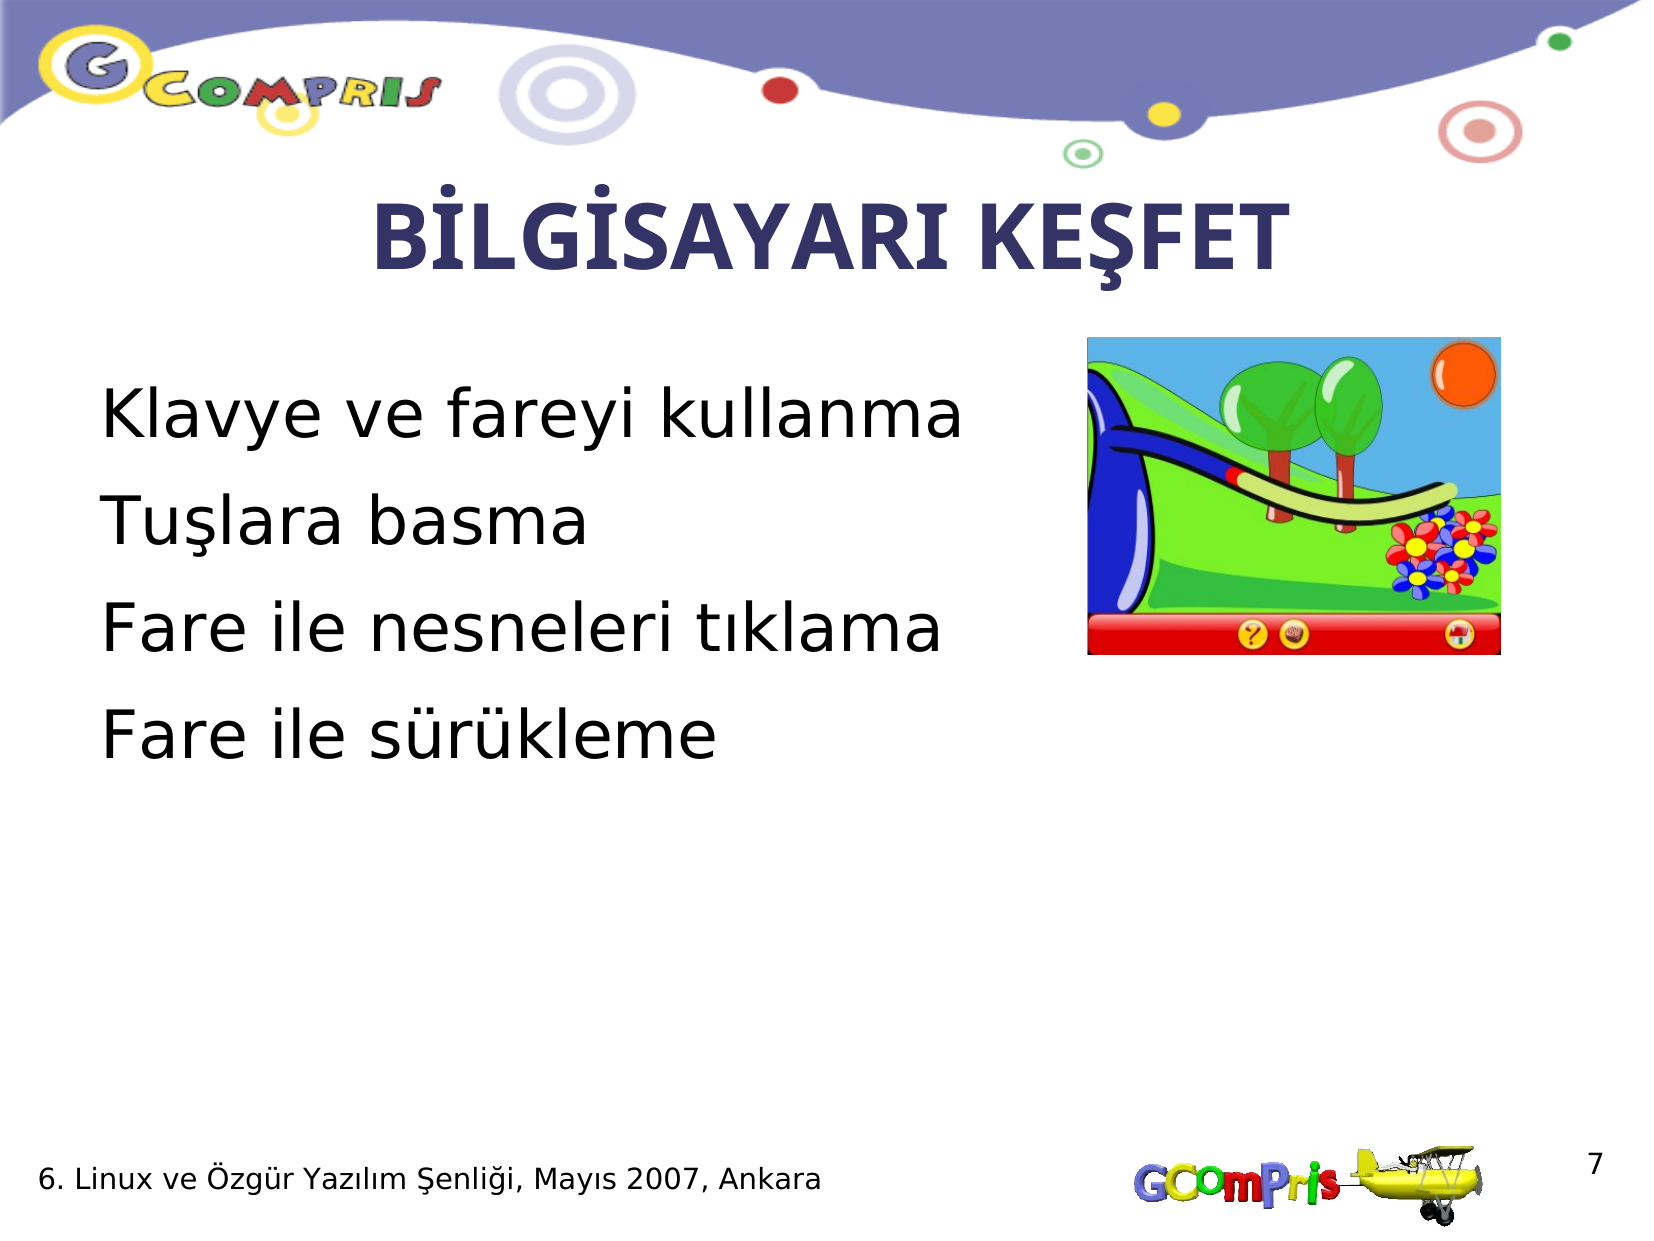

# BİLGİSAYARI KEŞFET
Klavye ve fareyi kullanma
Tuşlara basma
Fare ile nesneleri tıklama
Fare ile sürükleme